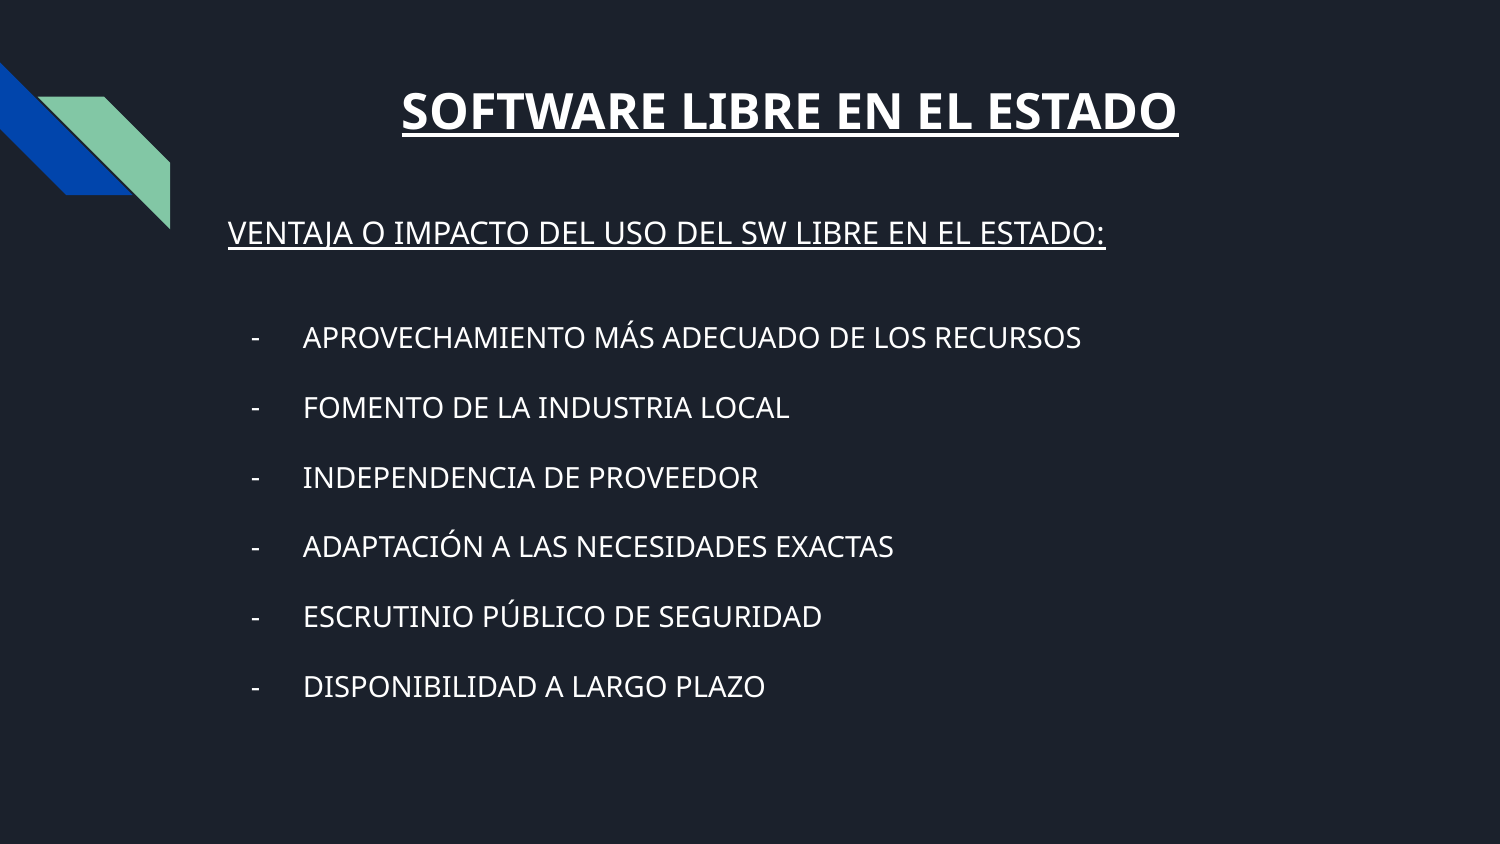

# SOFTWARE LIBRE EN EL ESTADO
VENTAJA O IMPACTO DEL USO DEL SW LIBRE EN EL ESTADO:
APROVECHAMIENTO MÁS ADECUADO DE LOS RECURSOS
FOMENTO DE LA INDUSTRIA LOCAL
INDEPENDENCIA DE PROVEEDOR
ADAPTACIÓN A LAS NECESIDADES EXACTAS
ESCRUTINIO PÚBLICO DE SEGURIDAD
DISPONIBILIDAD A LARGO PLAZO